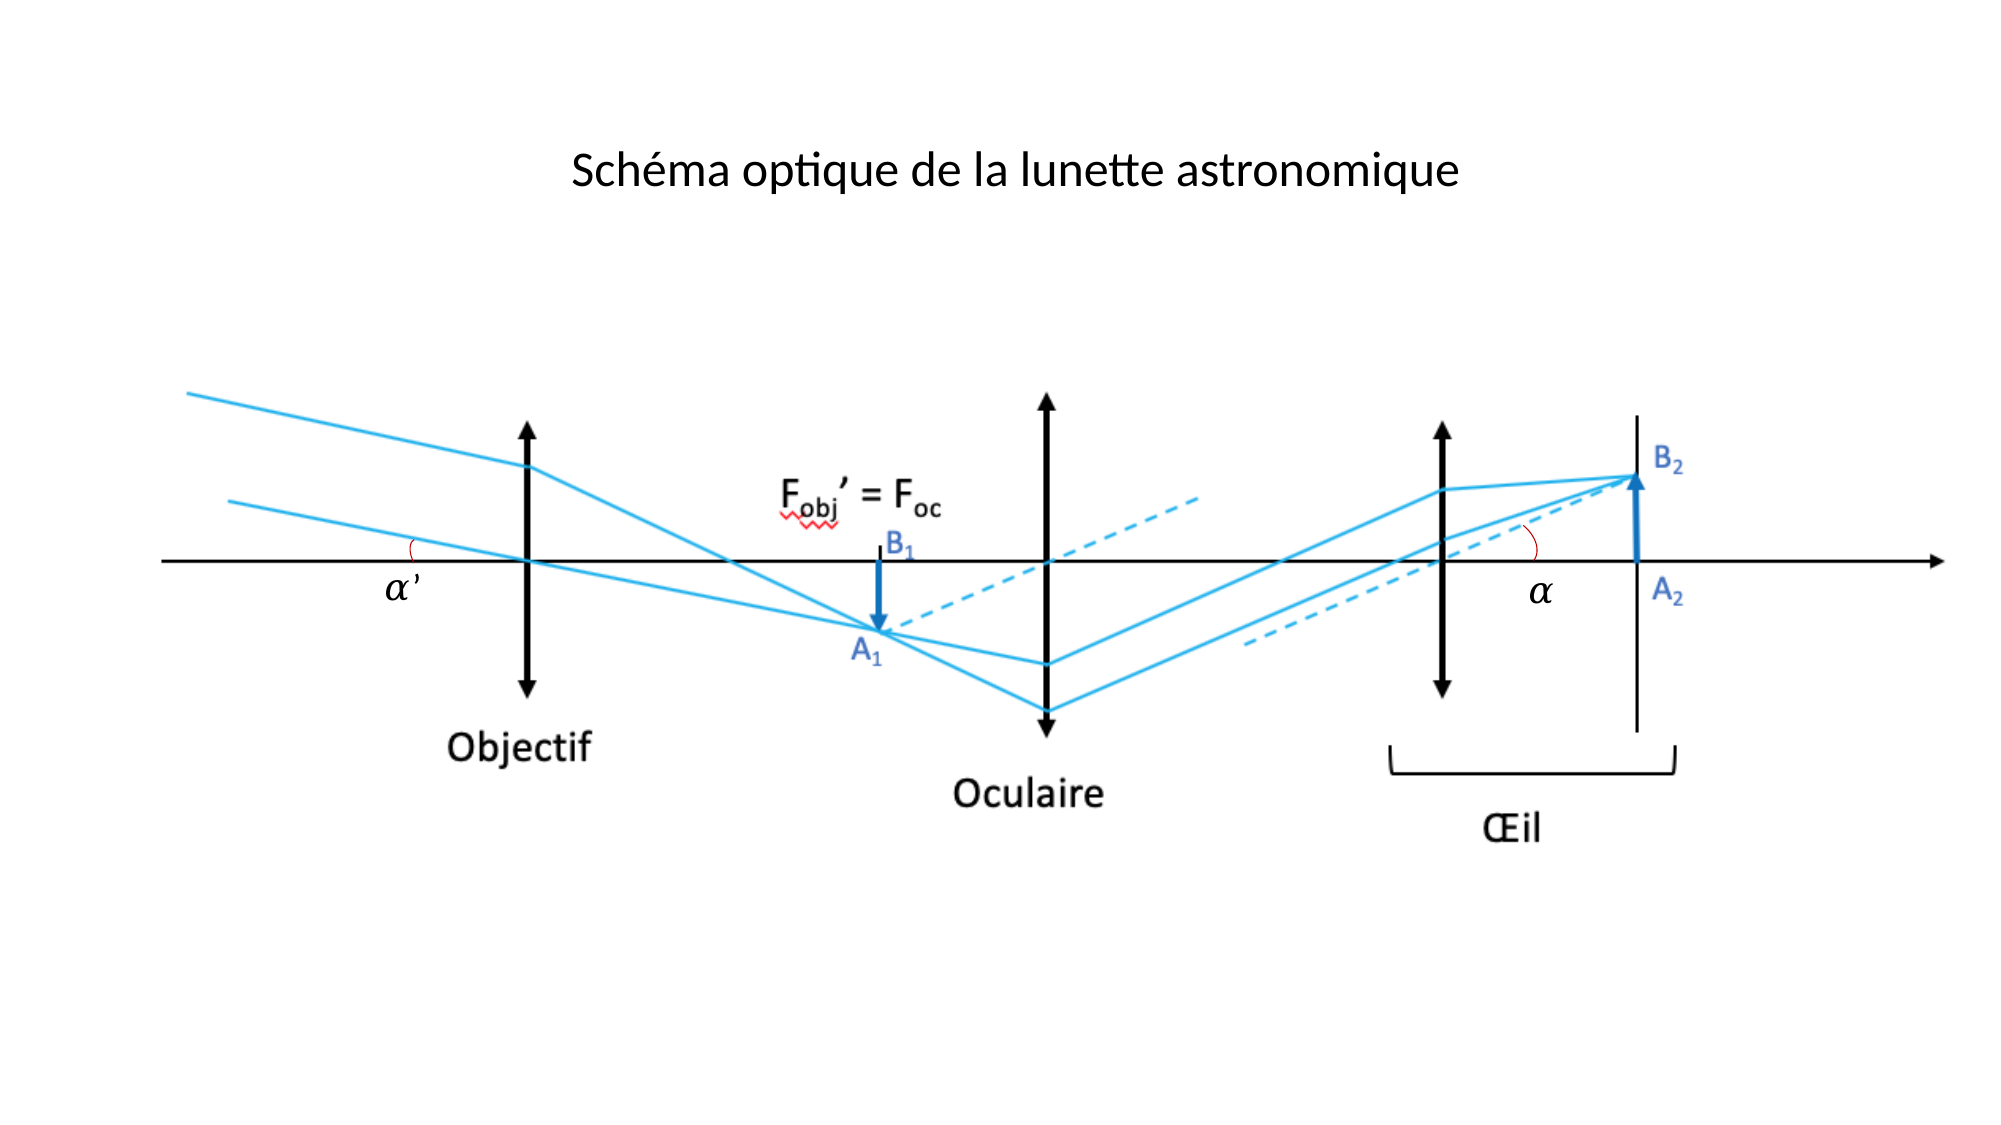

Schéma optique de la lunette astronomique
𝛼’
𝛼